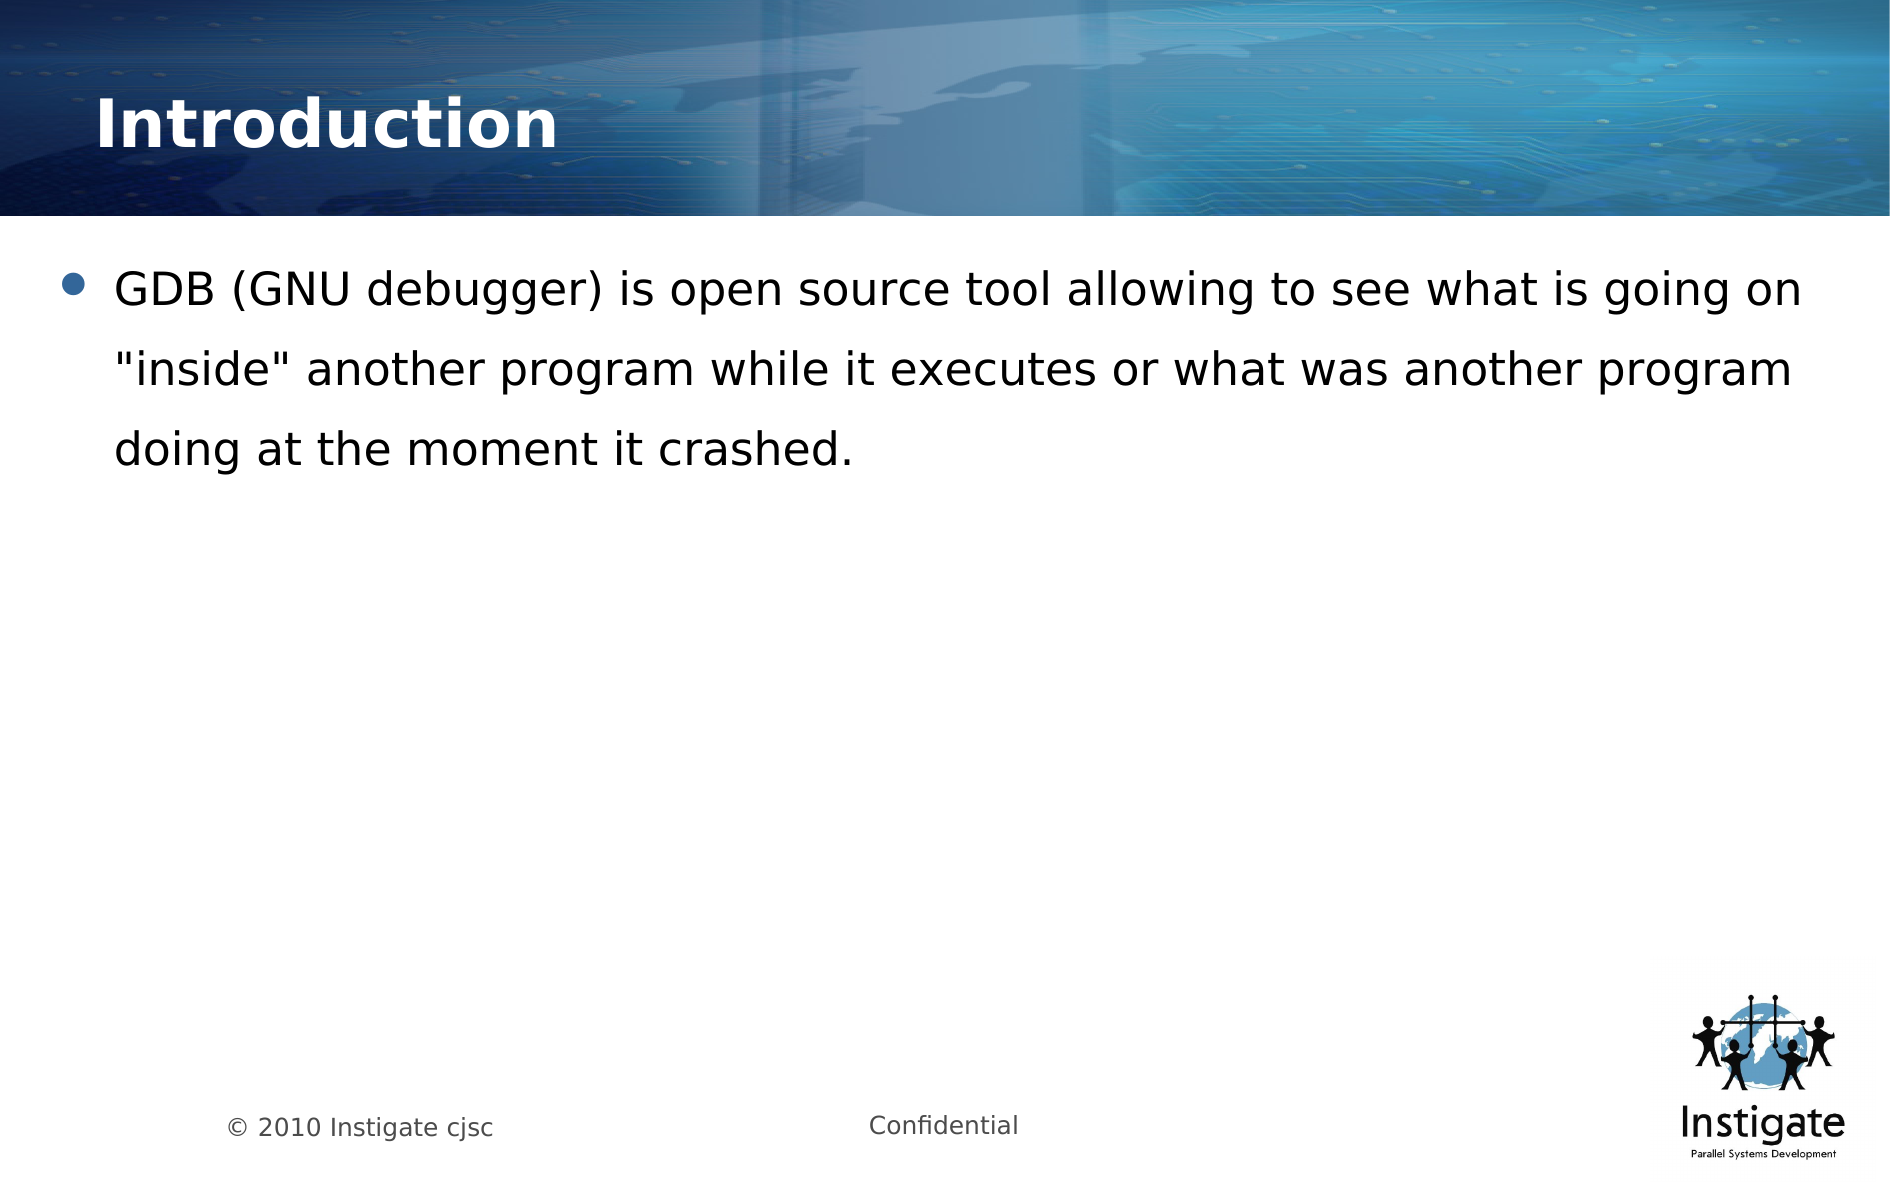

# Introduction
GDB (GNU debugger) is open source tool allowing to see what is going on "inside" another program while it executes or what was another program doing at the moment it crashed.